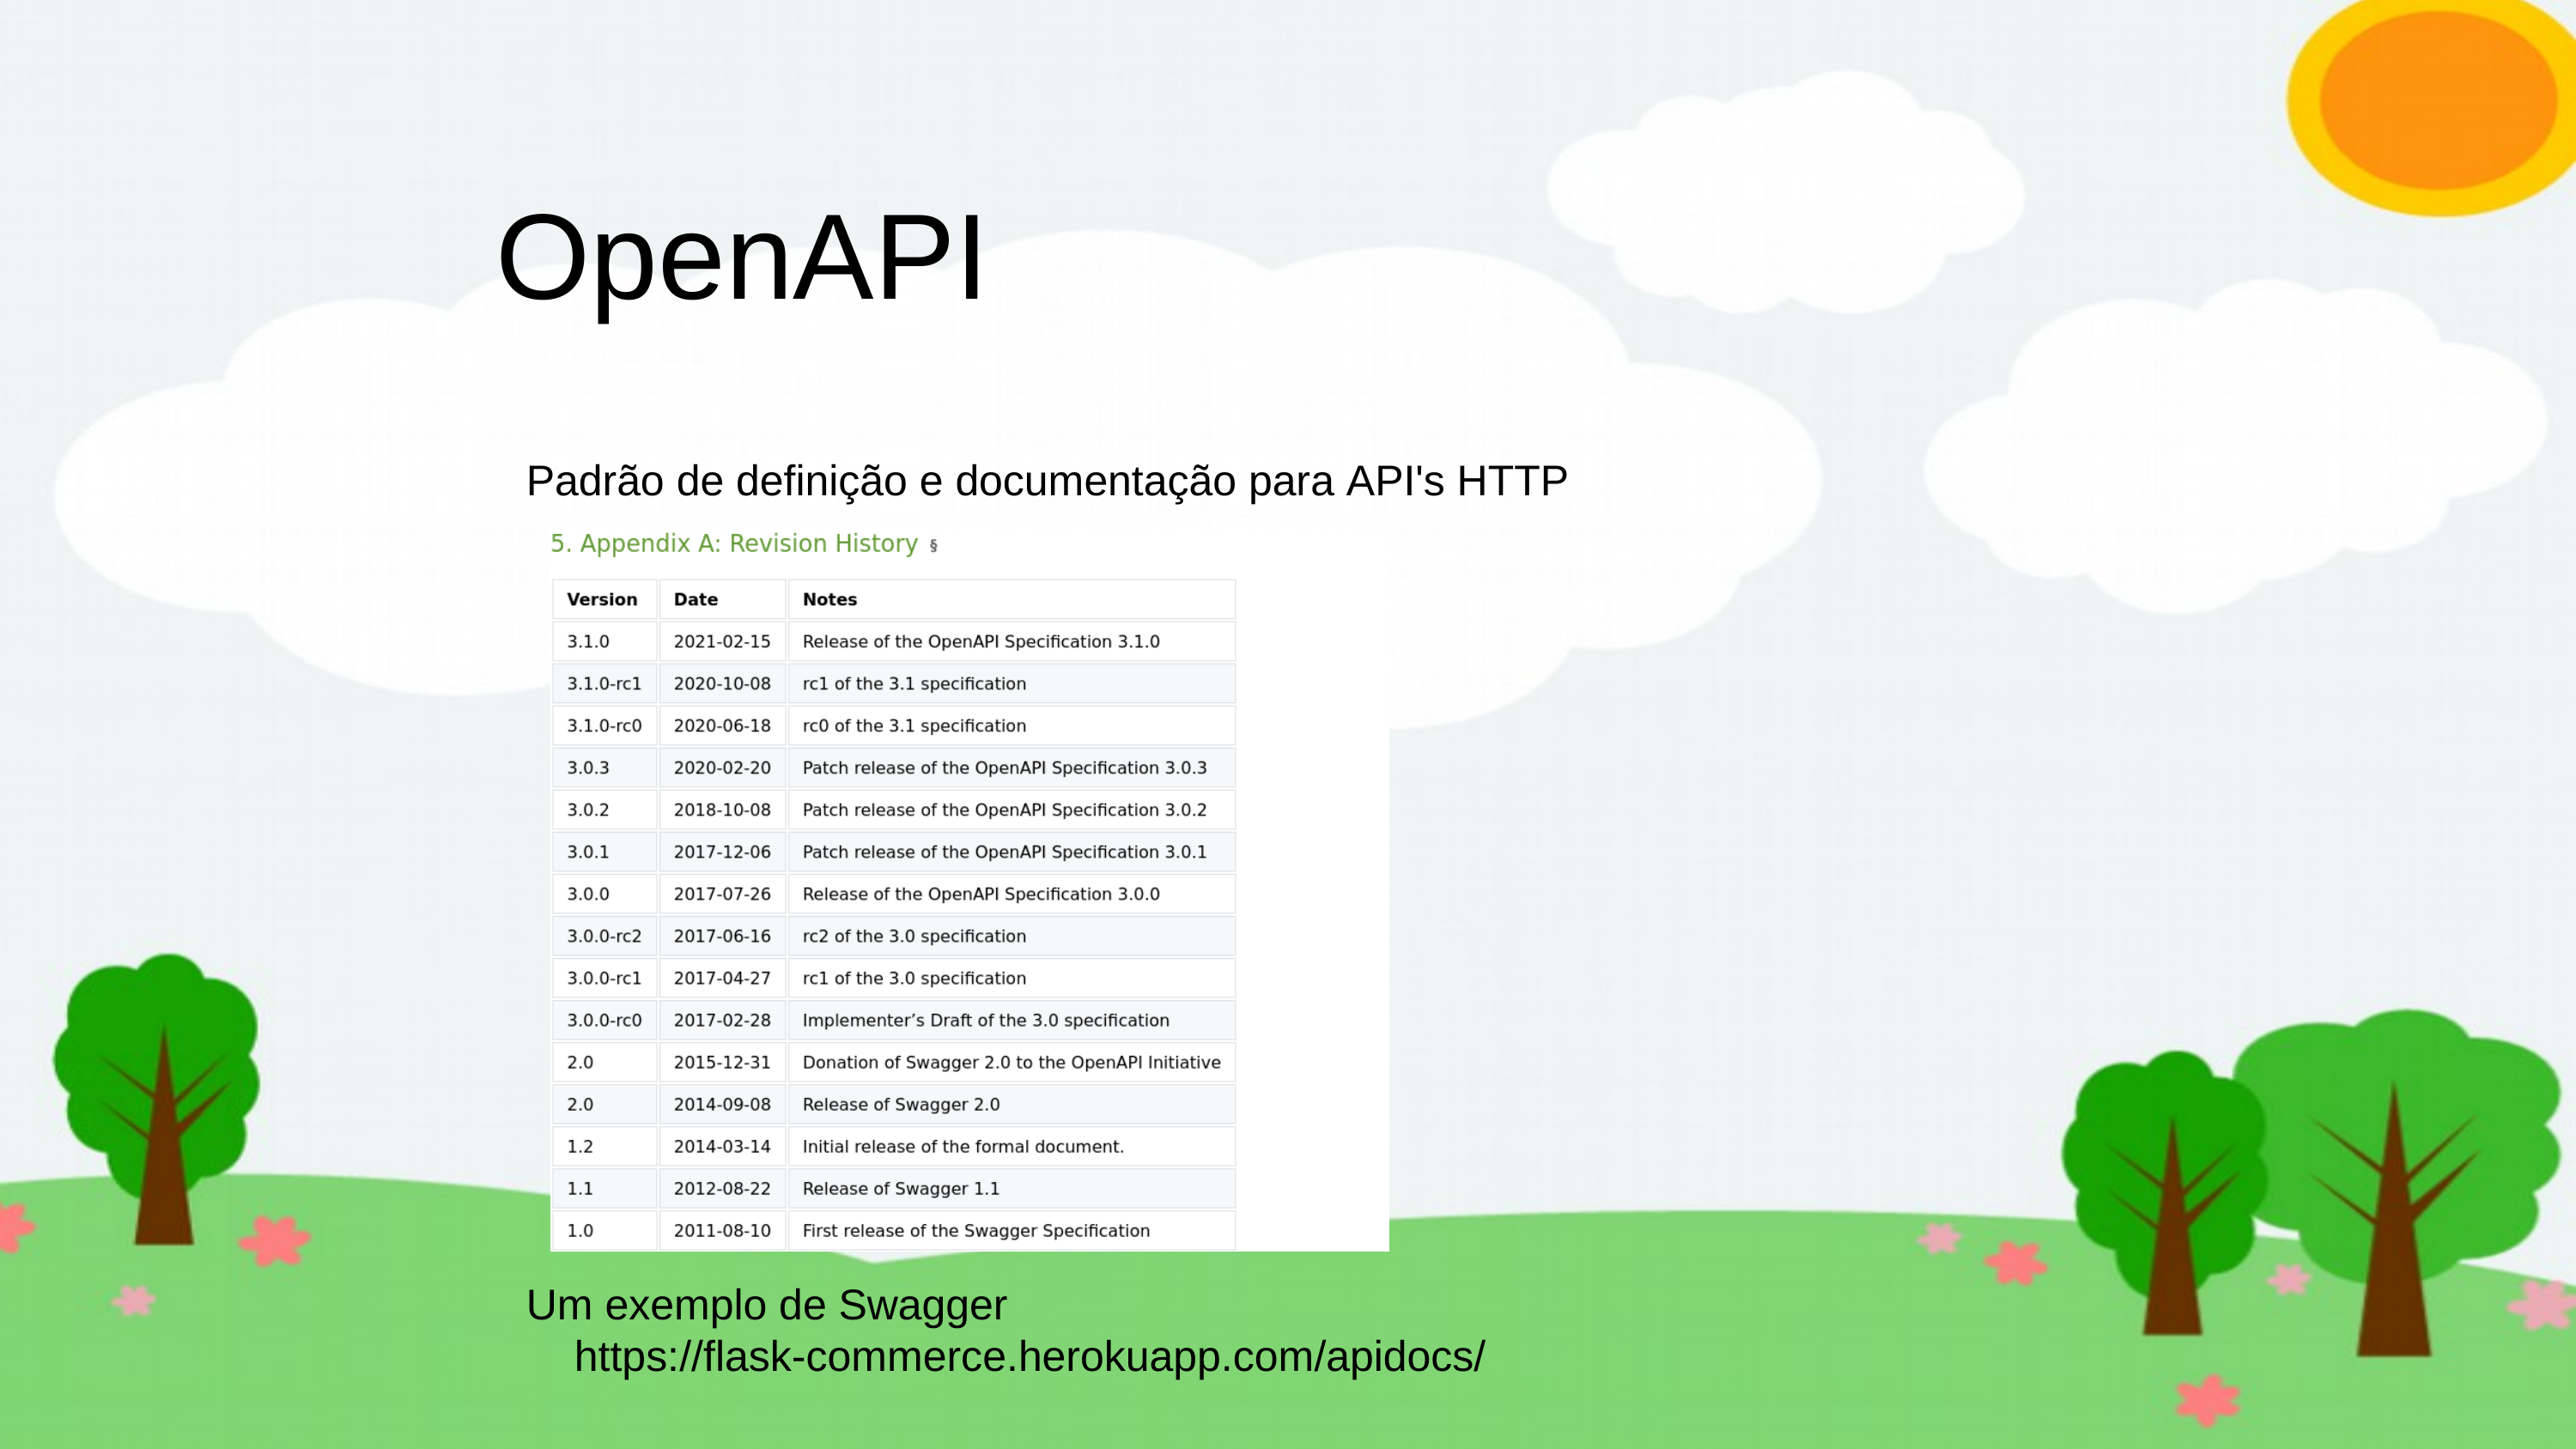

OpenAPI
    Padrão de definição e documentação para API's HTTP
    Um exemplo de Swagger
        https://flask-commerce.herokuapp.com/apidocs/